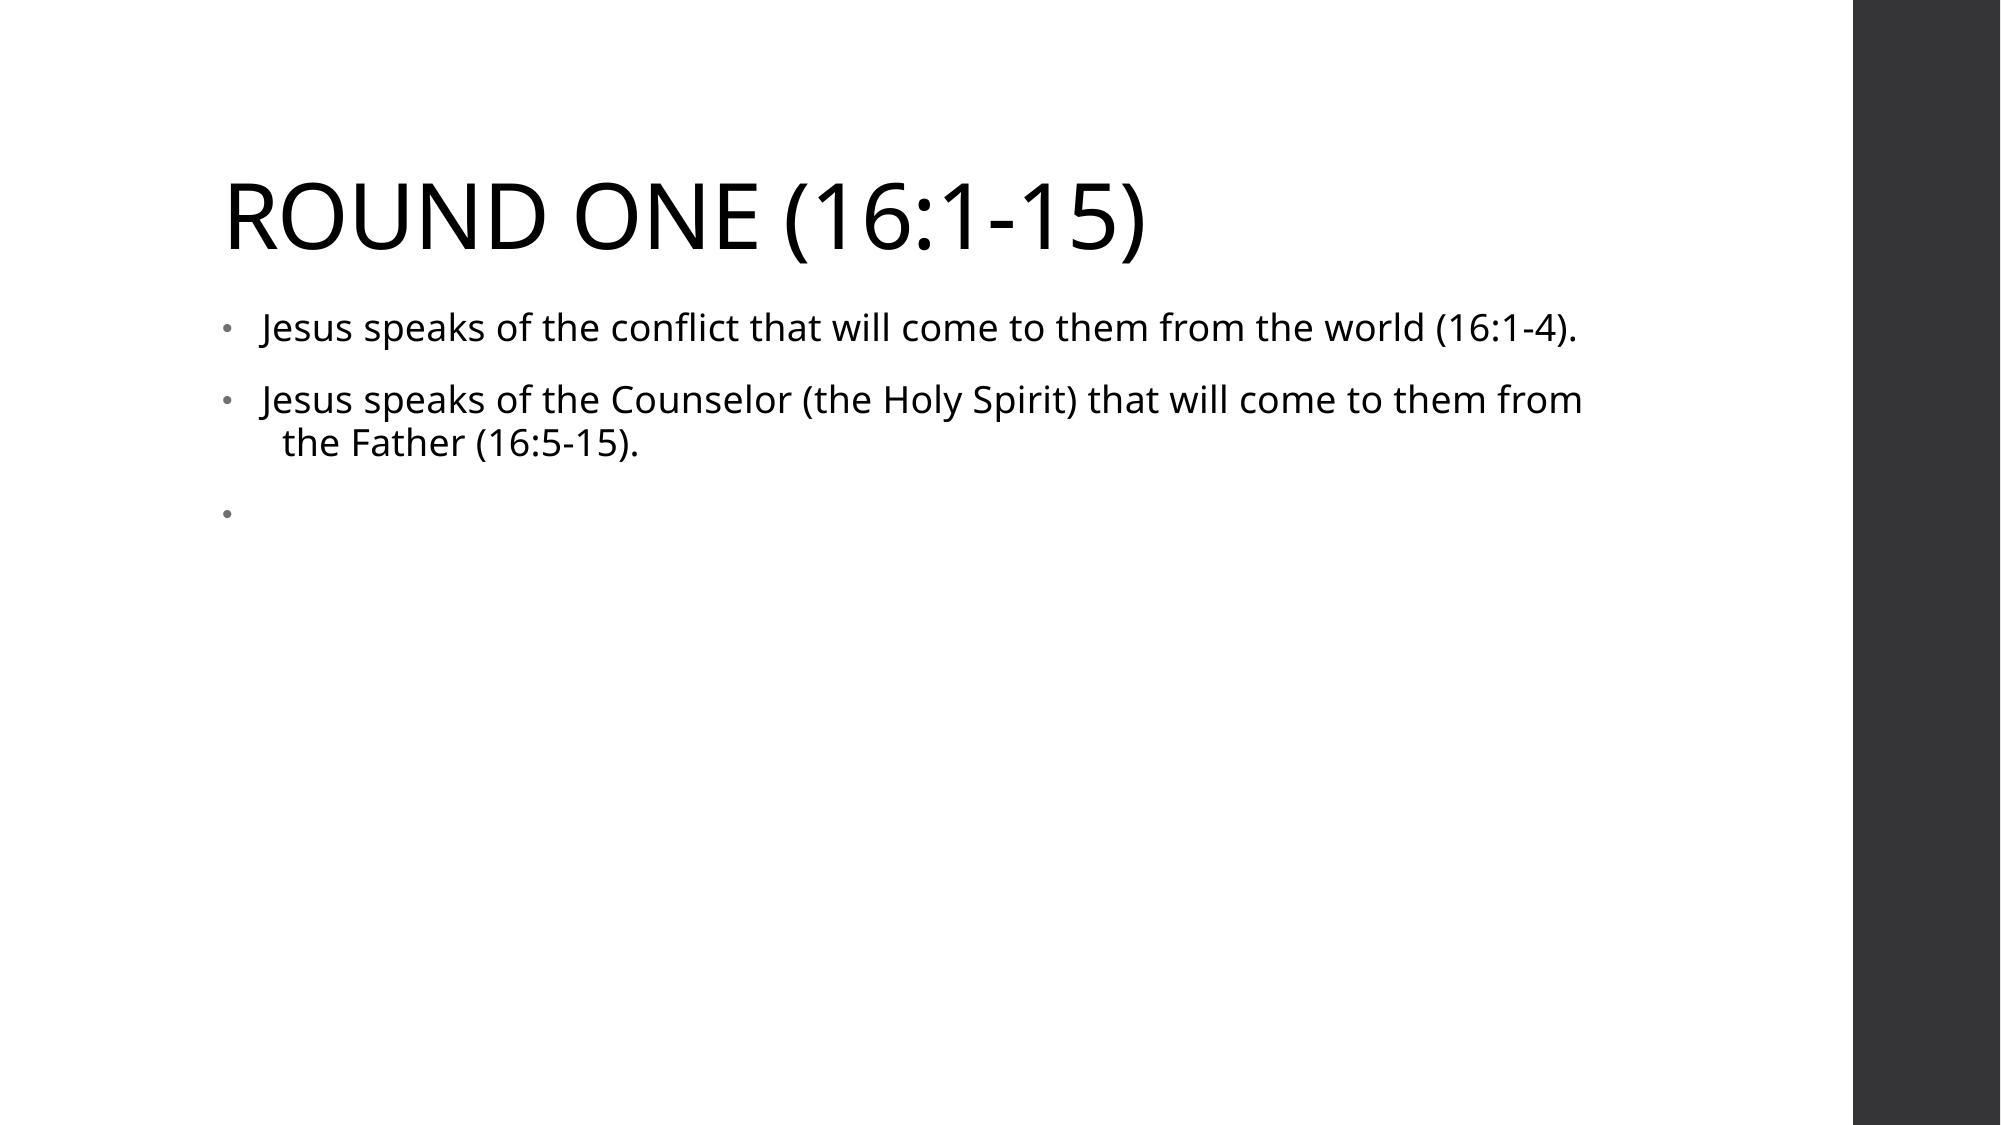

# ROUND ONE (16:1-15)
 Jesus speaks of the conflict that will come to them from the world (16:1-4).
 Jesus speaks of the Counselor (the Holy Spirit) that will come to them from the Father (16:5-15).